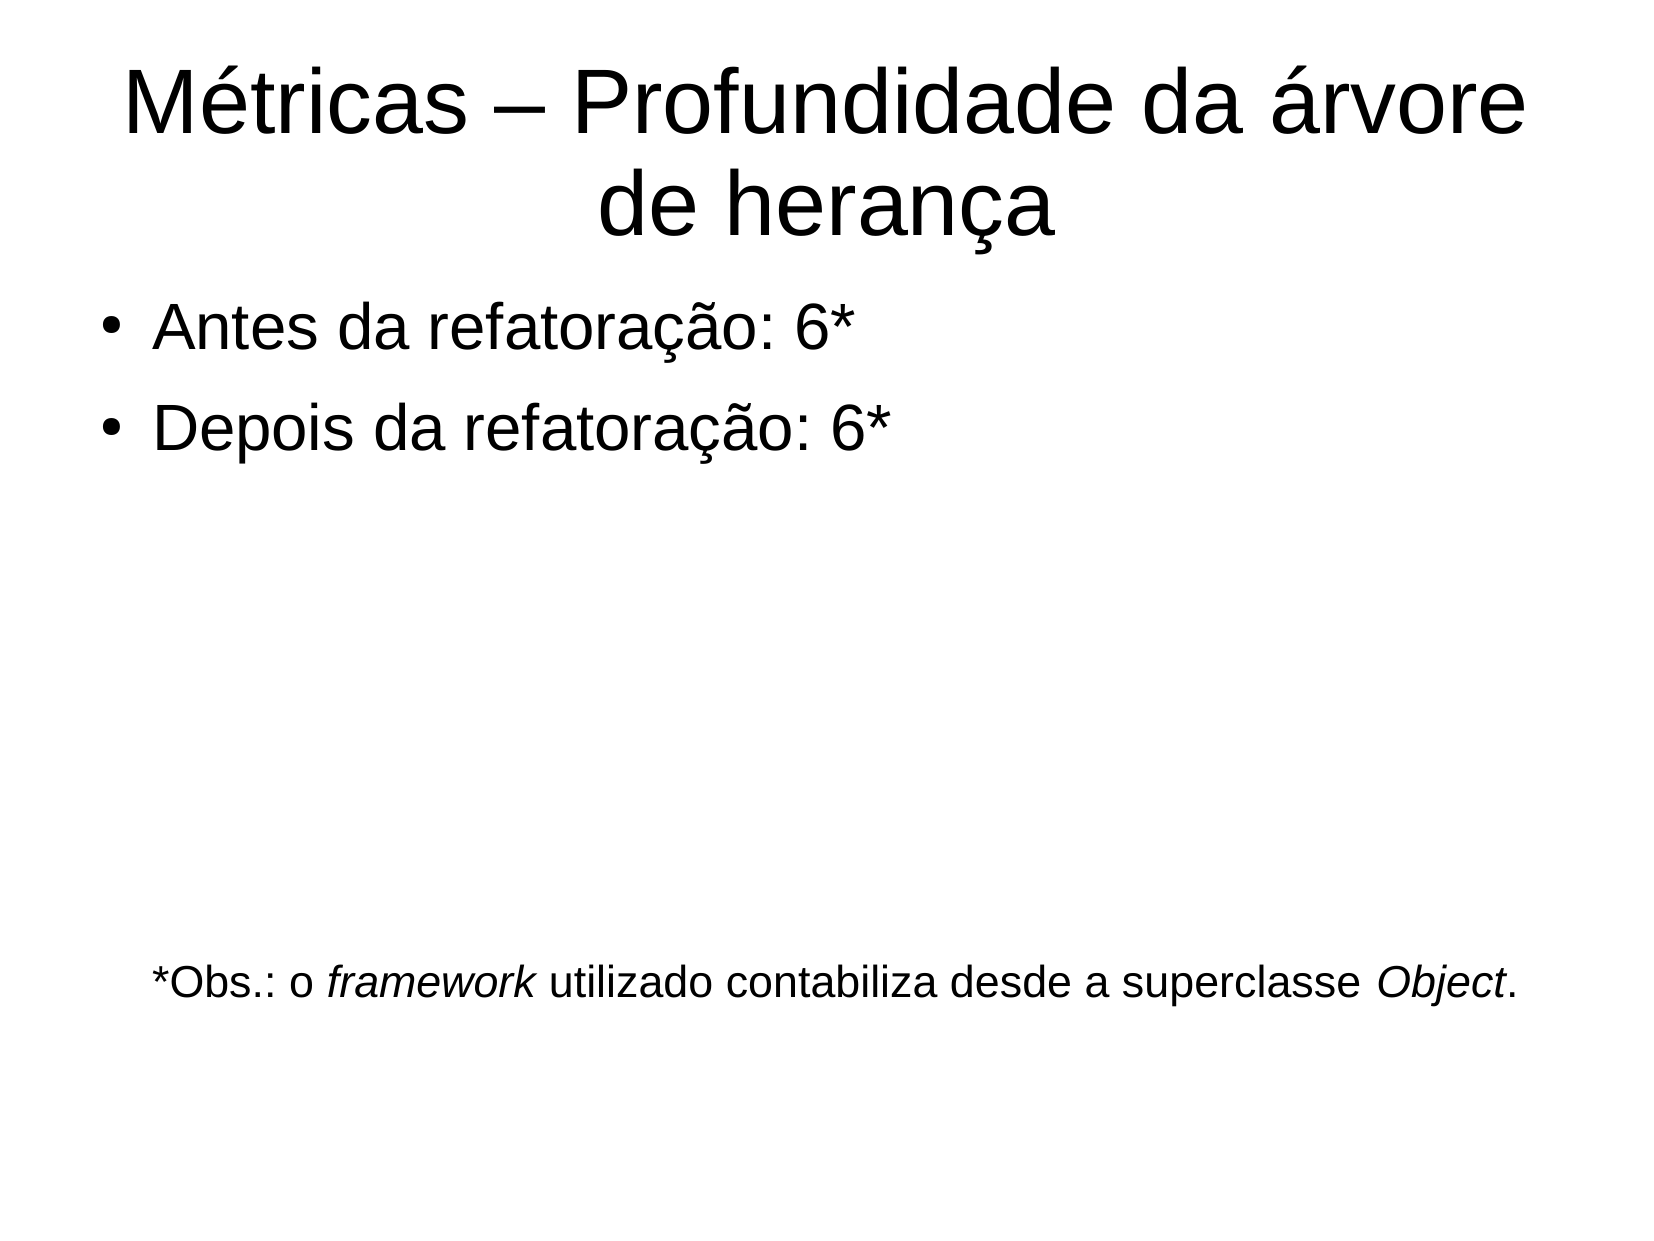

# Métricas – Profundidade da árvore de herança
Antes da refatoração: 6*
Depois da refatoração: 6*
*Obs.: o framework utilizado contabiliza desde a superclasse Object.